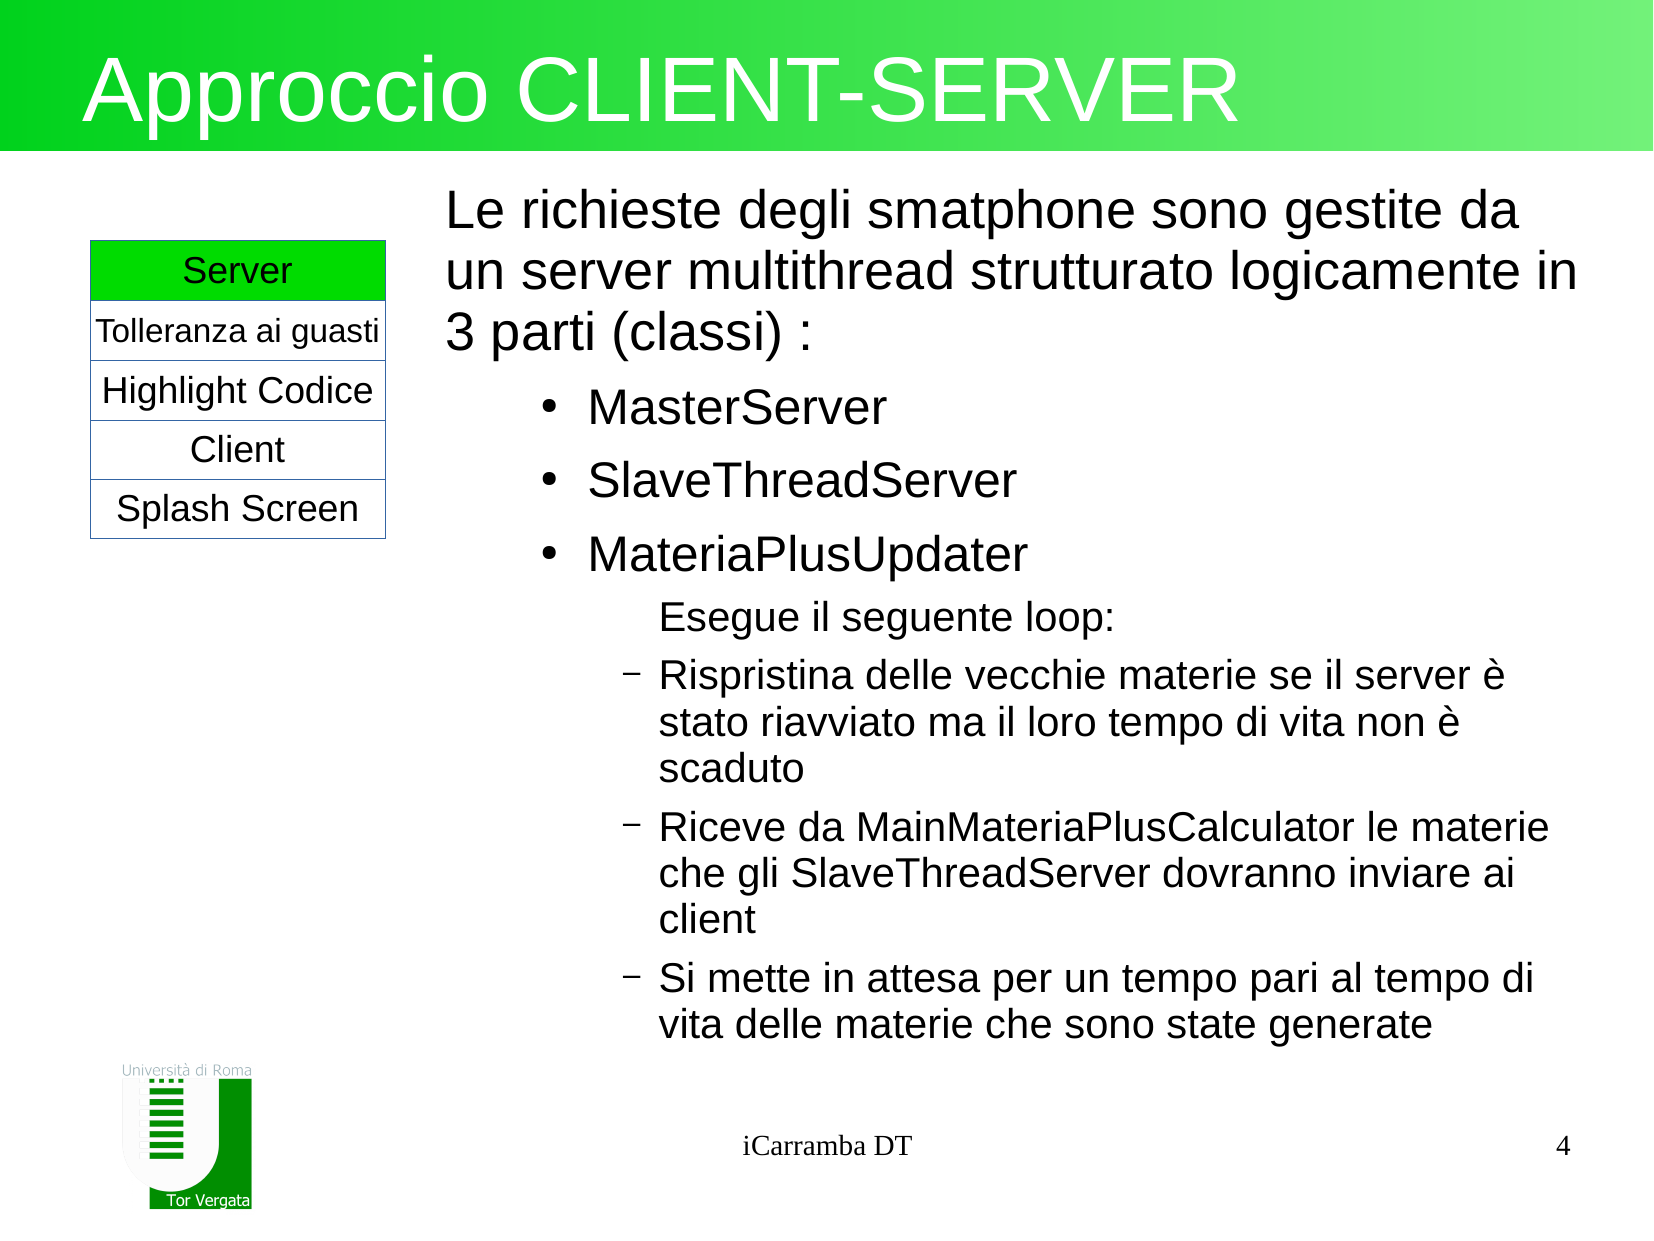

# Approccio CLIENT-SERVER
Le richieste degli smatphone sono gestite da un server multithread strutturato logicamente in 3 parti (classi) :
MasterServer
SlaveThreadServer
MateriaPlusUpdater
Esegue il seguente loop:
Rispristina delle vecchie materie se il server è stato riavviato ma il loro tempo di vita non è scaduto
Riceve da MainMateriaPlusCalculator le materie che gli SlaveThreadServer dovranno inviare ai client
Si mette in attesa per un tempo pari al tempo di vita delle materie che sono state generate
Server
Tolleranza ai guasti
Highlight Codice
Client
Splash Screen
4